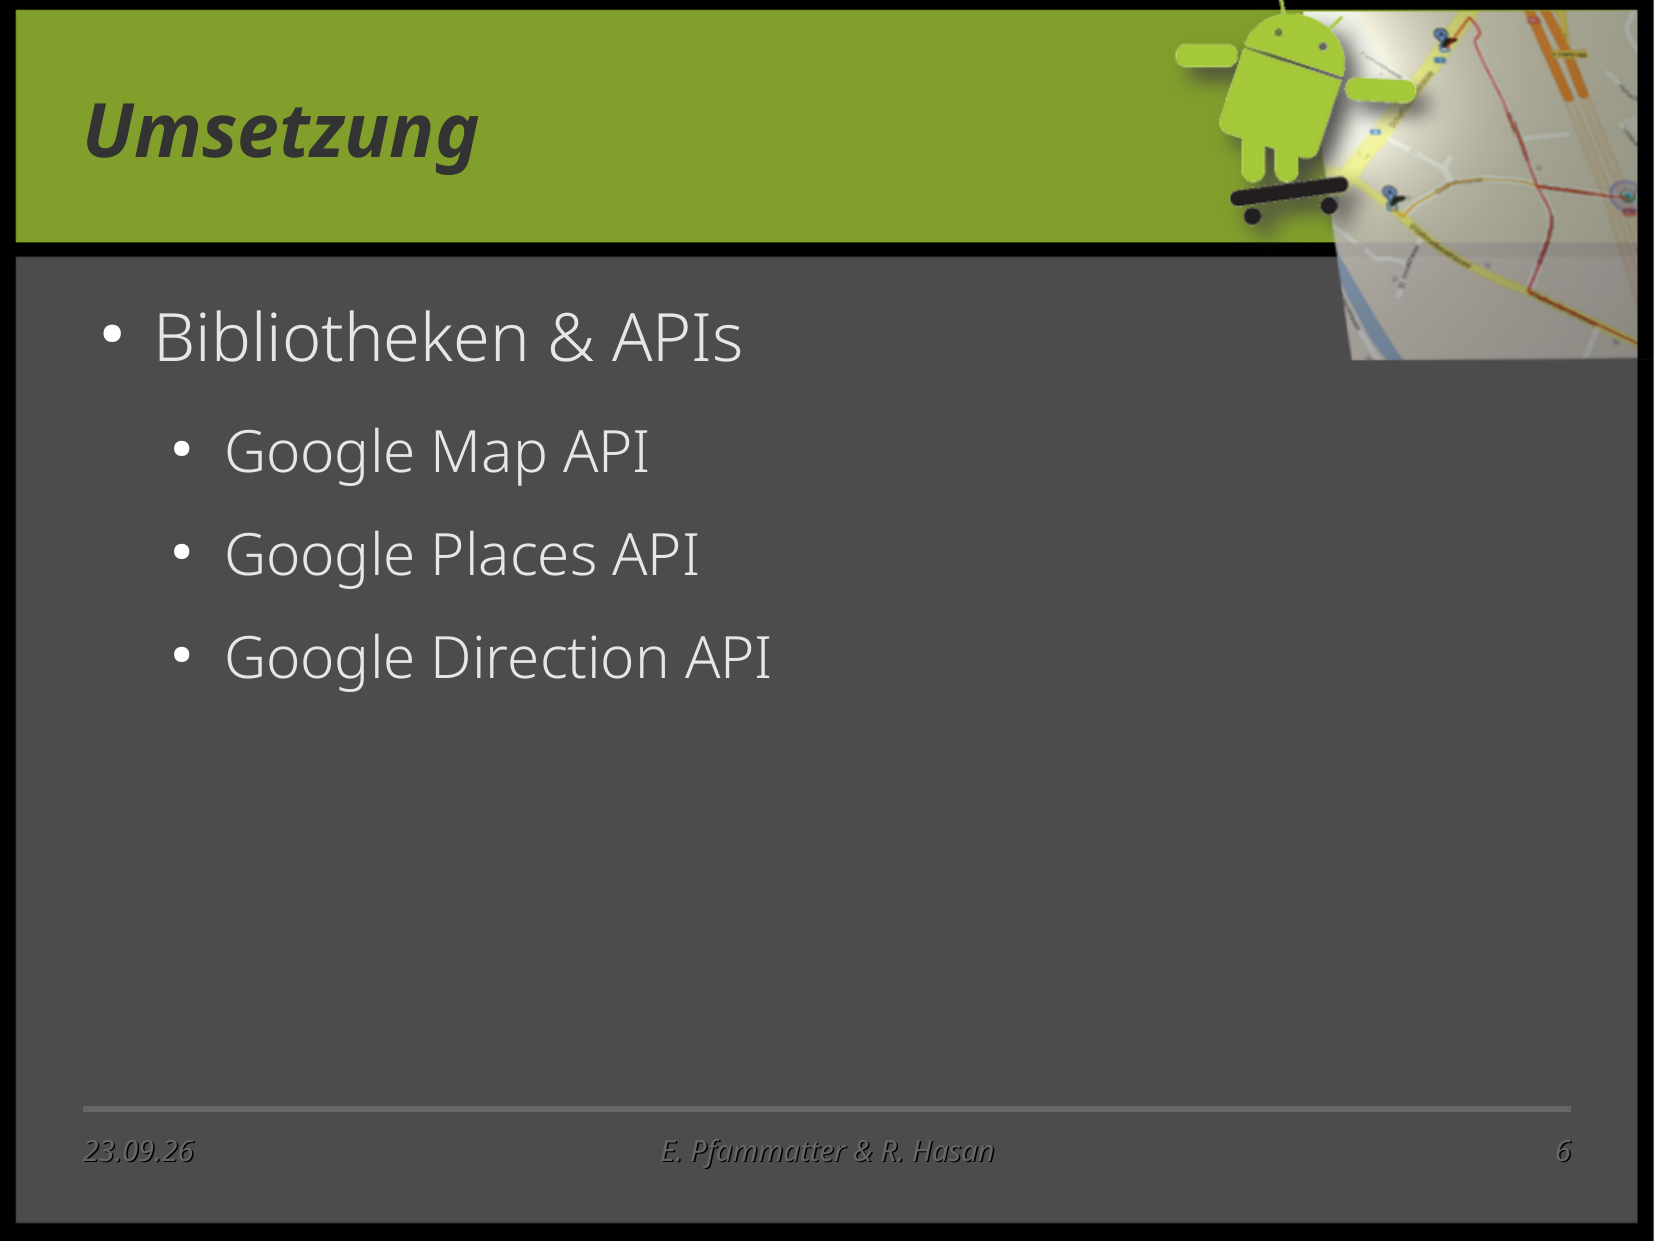

# Umsetzung
Bibliotheken & APIs
Google Map API
Google Places API
Google Direction API
E. Pfammatter & R. Hasan
6